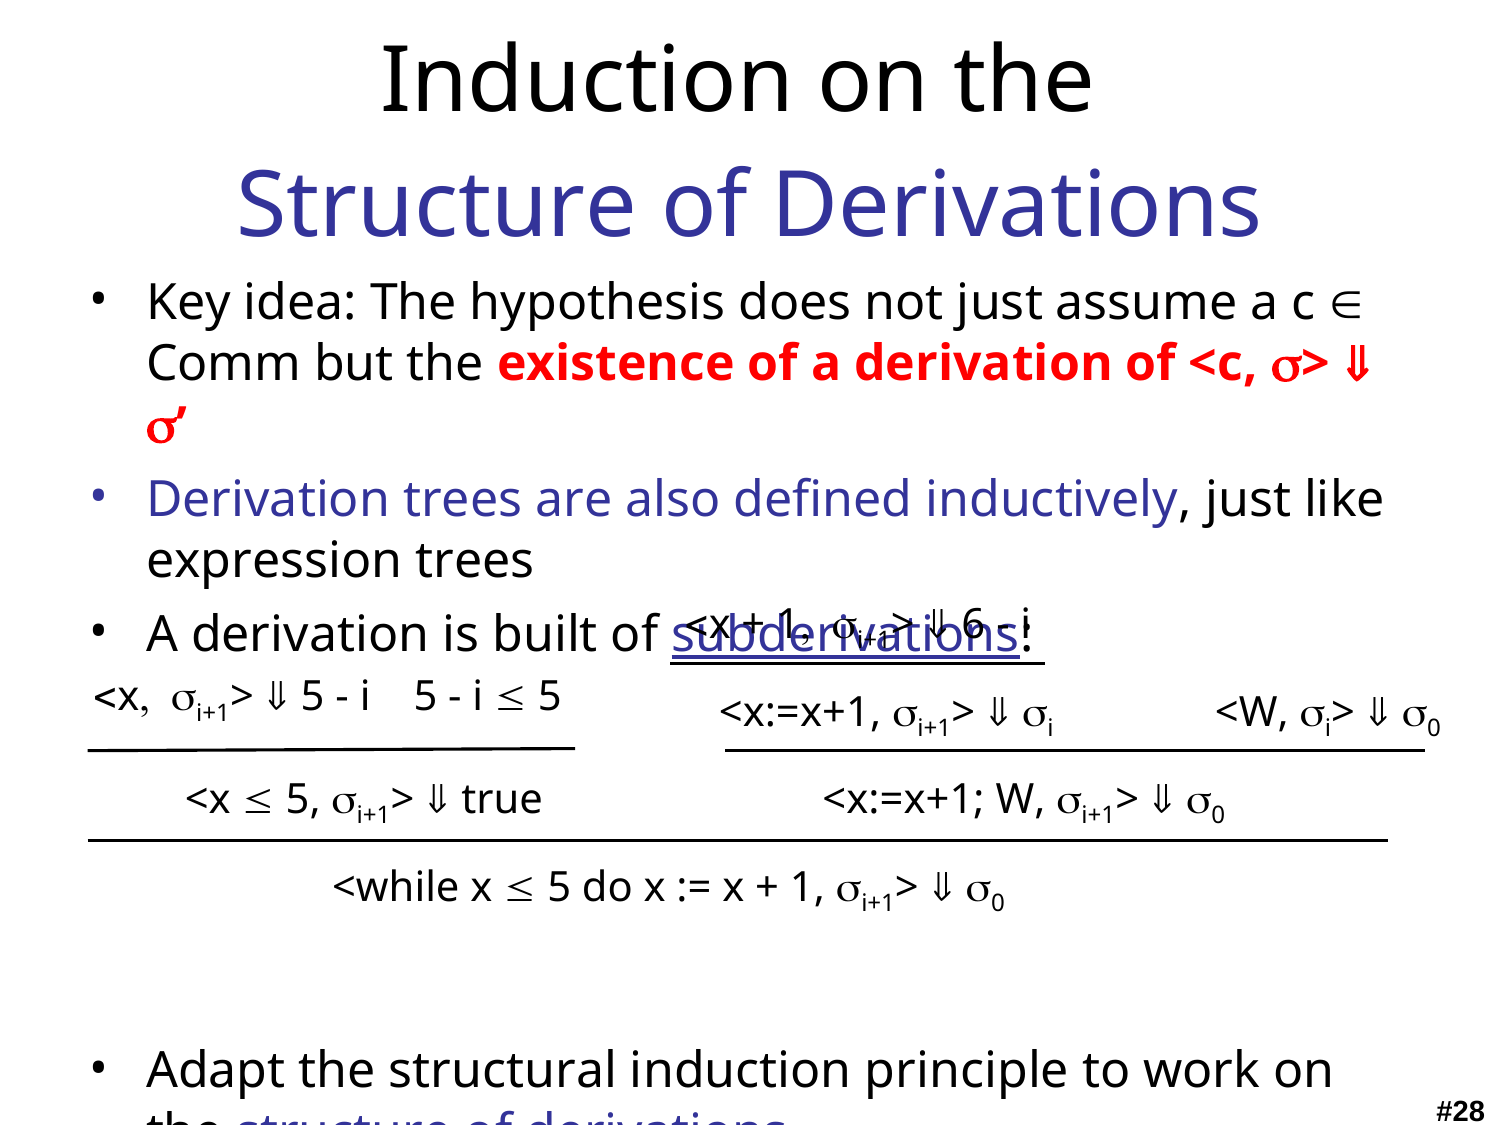

# Induction on the Structure of Derivations
Key idea: The hypothesis does not just assume a c  Comm but the existence of a derivation of <c, >  ’
Derivation trees are also defined inductively, just like expression trees
A derivation is built of subderivations:
Adapt the structural induction principle to work on the structure of derivations
x + 1i+1>  6 - i
xi+1>  5 - i 5 - i  5
<x:=x+1, i+1>  i <W, i>  0
 <x  5, i+1>  true <x:=x+1; W, i+1>  0
<while x  5 do x := x + 1, i+1>  0
28